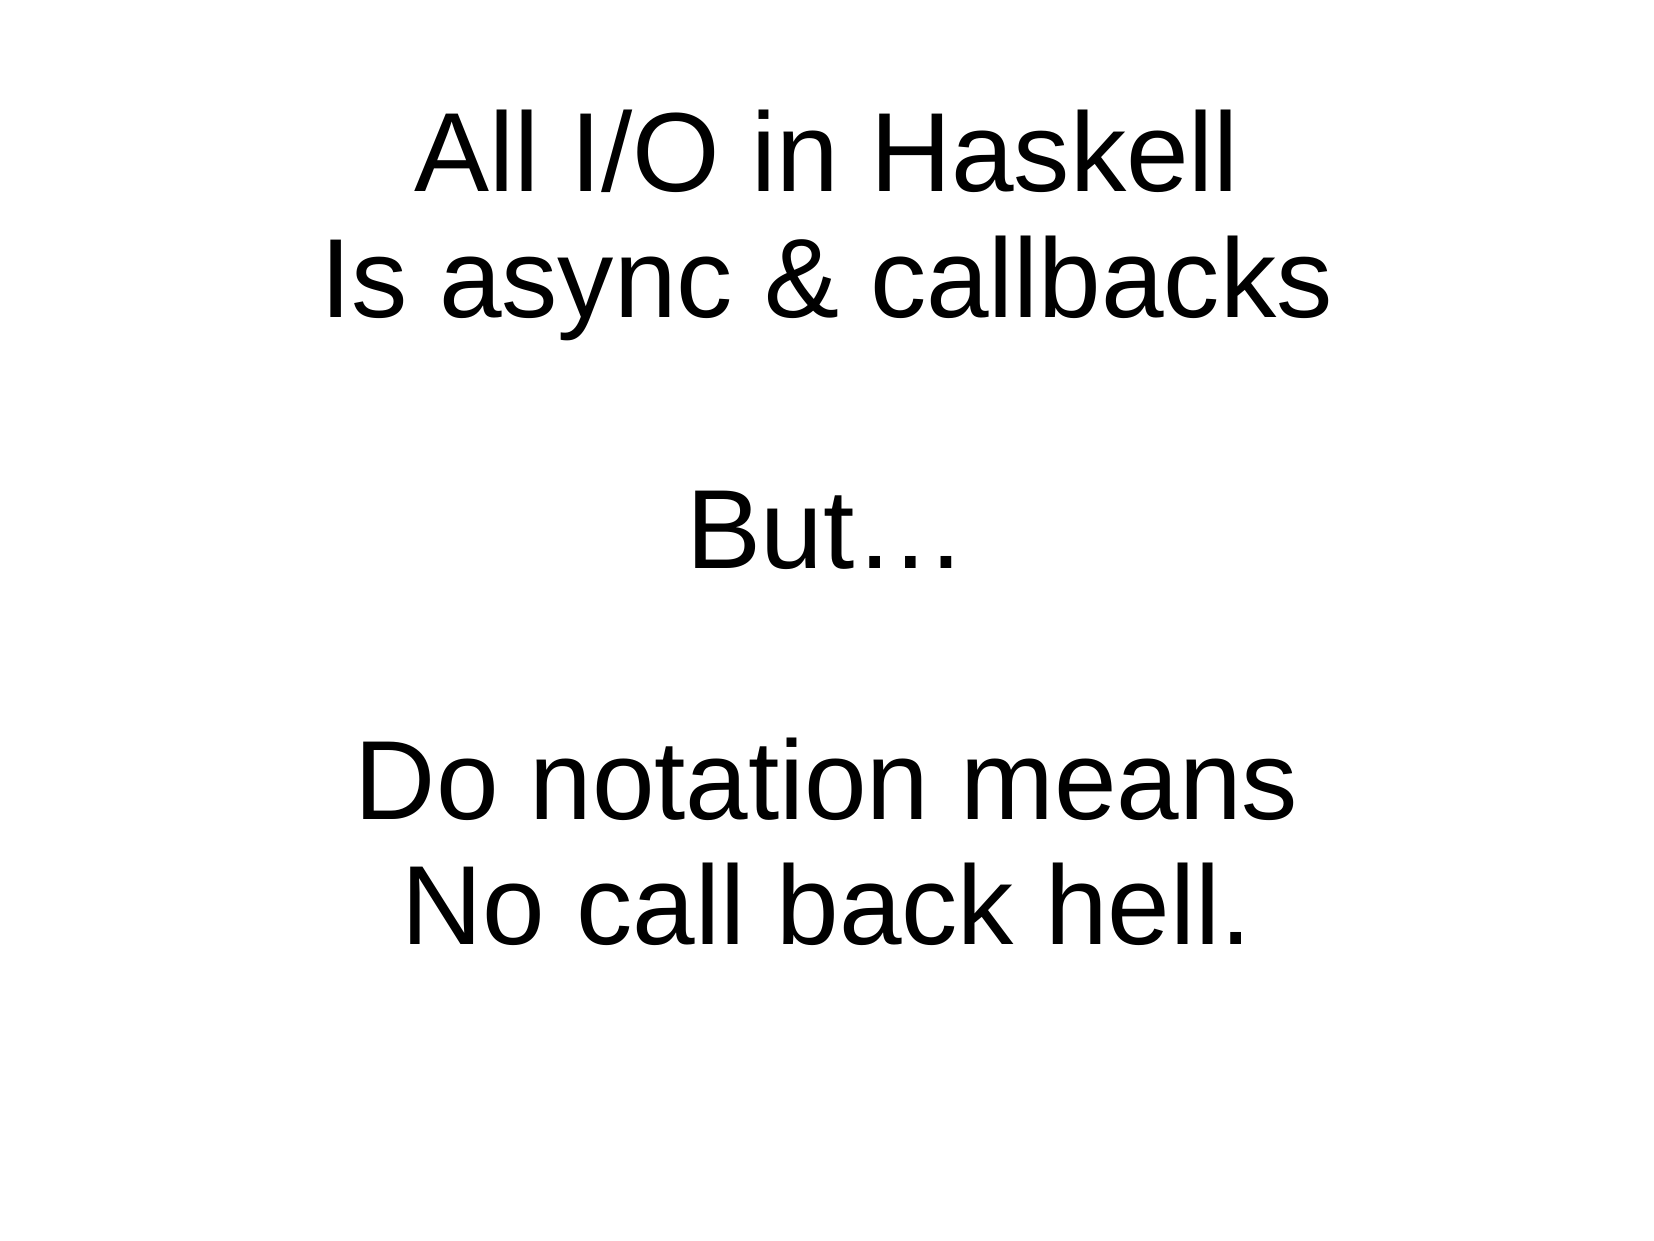

# All I/O in Haskell
Is async & callbacks
But…
Do notation means
No call back hell.